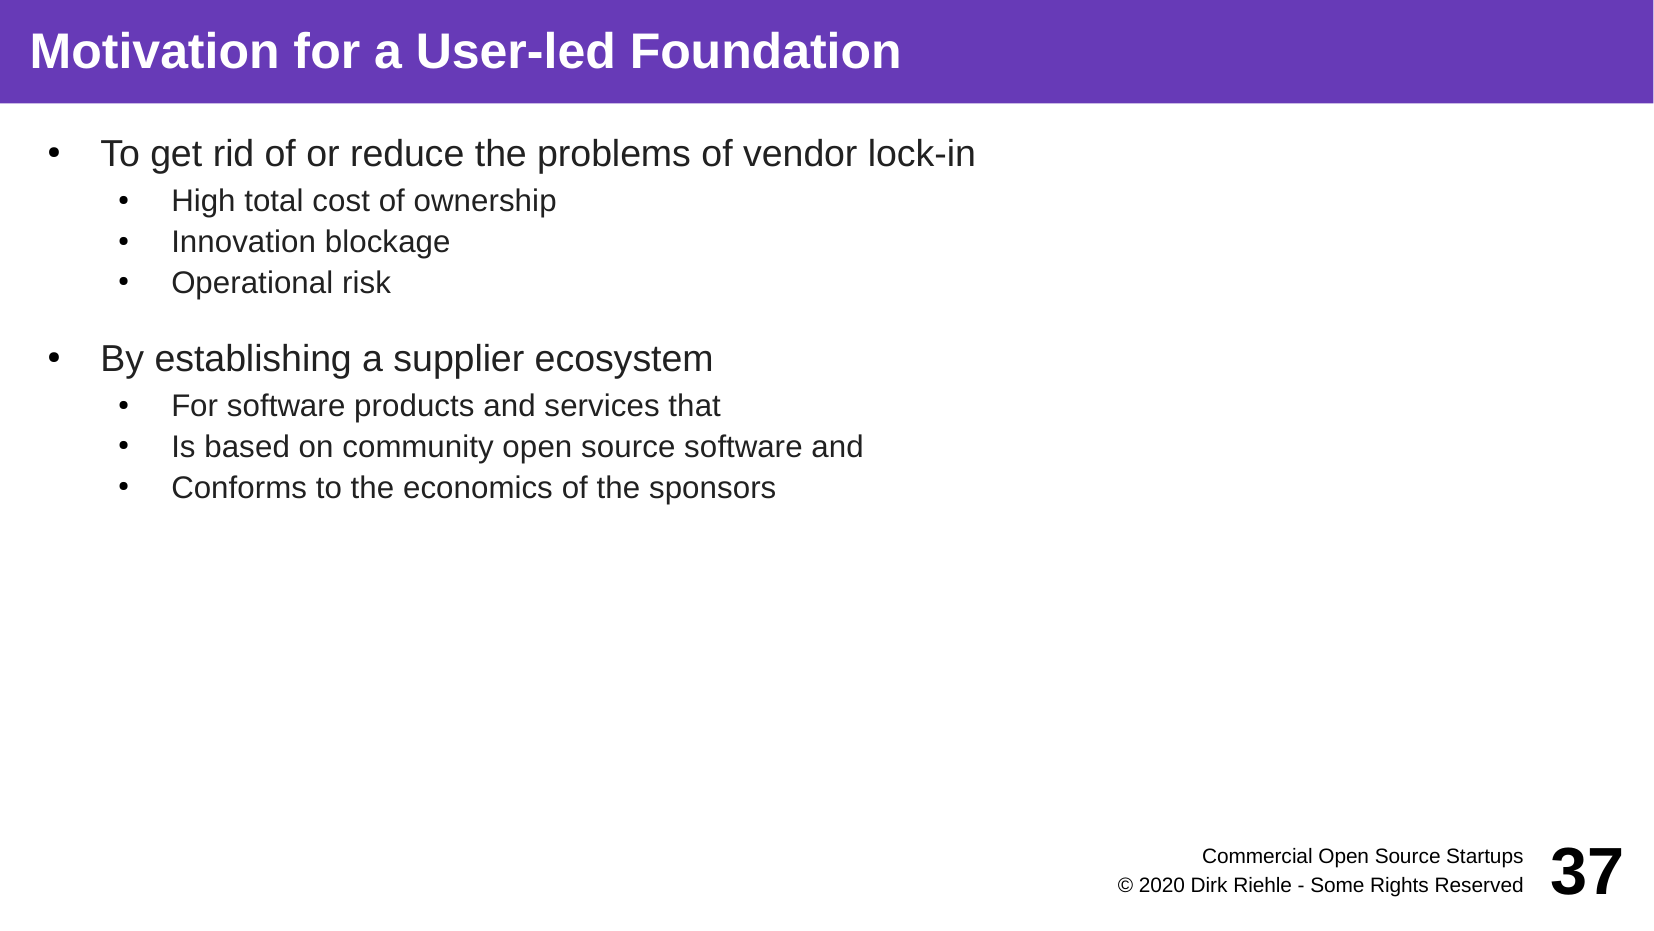

# Motivation for a User-led Foundation
To get rid of or reduce the problems of vendor lock-in
High total cost of ownership
Innovation blockage
Operational risk
By establishing a supplier ecosystem
For software products and services that
Is based on community open source software and
Conforms to the economics of the sponsors
Commercial Open Source Startups
37
© 2020 Dirk Riehle - Some Rights Reserved